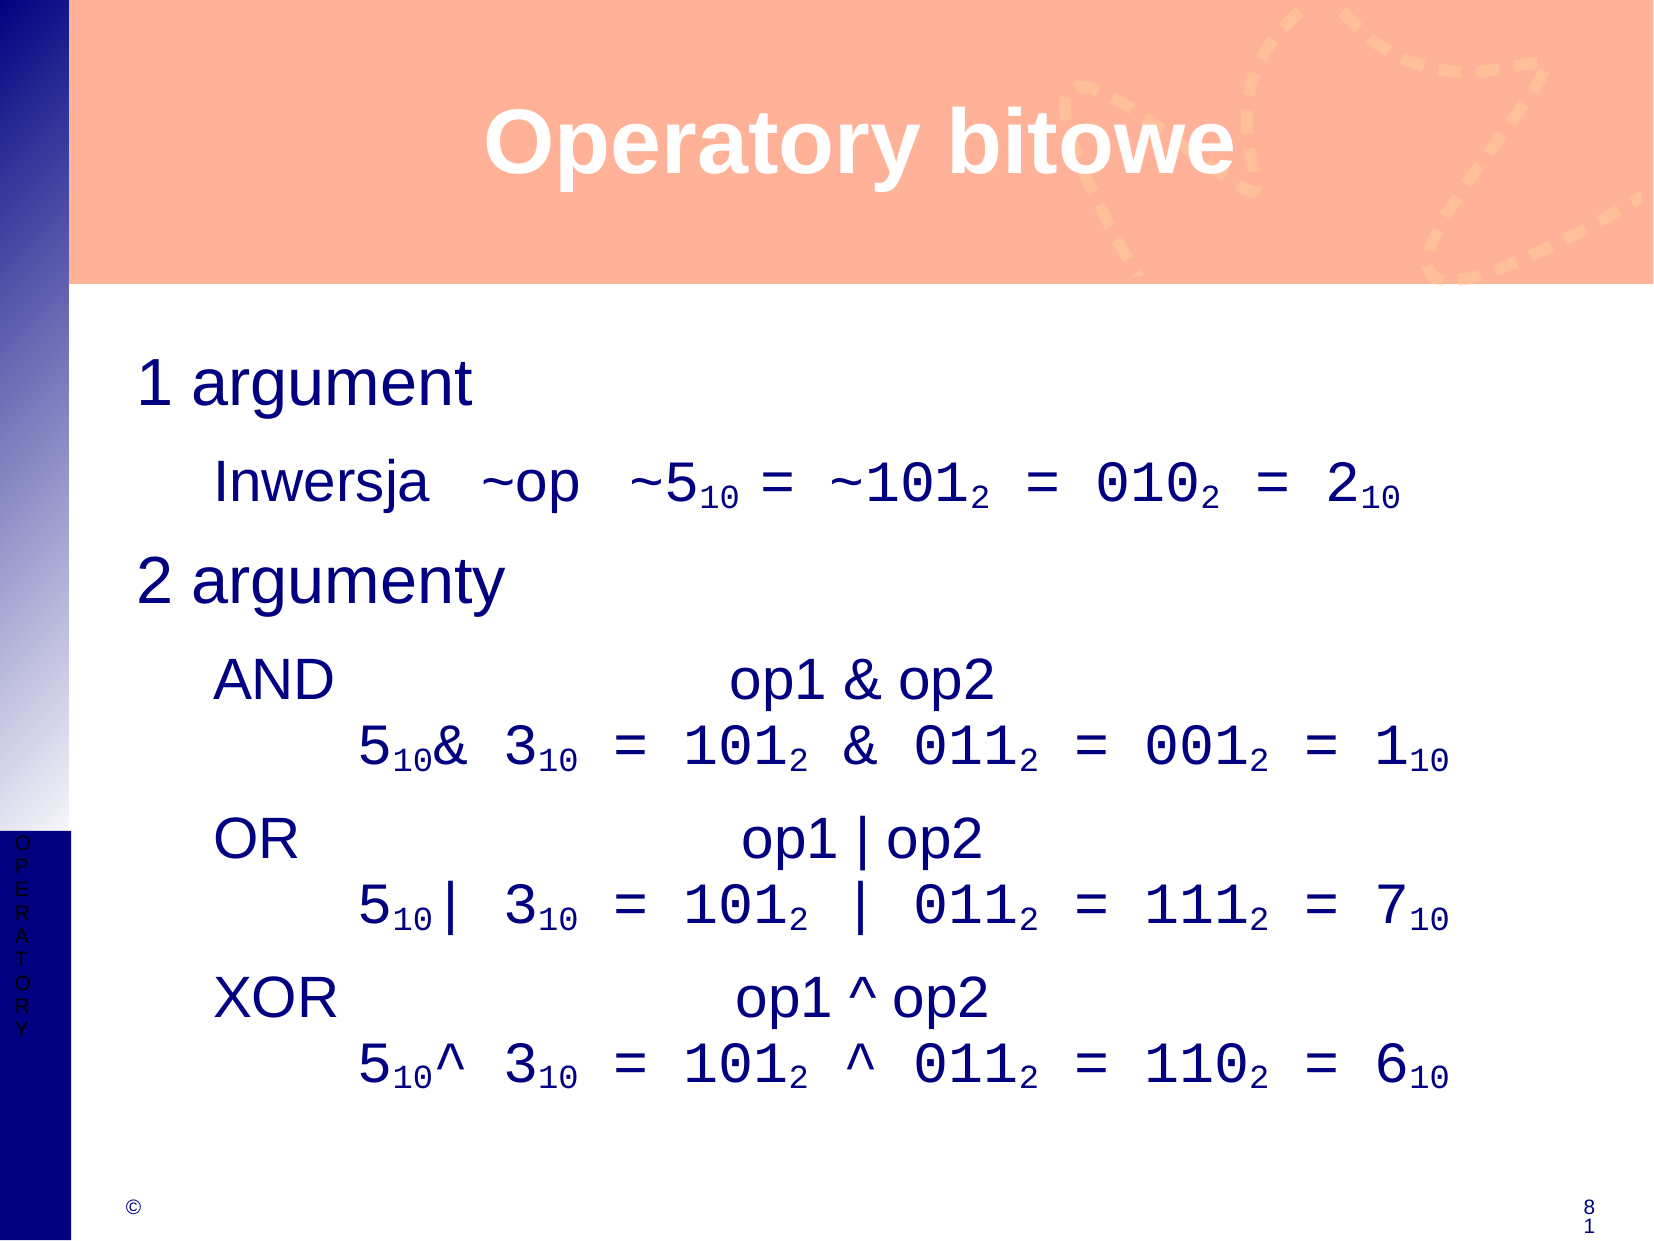

# Operatory bitowe
1 argument
Inwersja	~op	~510 = ~1012 = 0102 = 210
2 argumenty
AND	op1 & op2
	 510& 310 = 1012 & 0112 = 0012 = 110
OR	op1 | op2
	 510| 310 = 1012 | 0112 = 1112 = 710
XOR	op1 ^ op2
	 510^ 310 = 1012 ^ 0112 = 1102 = 610
O
P
E
R
A
T
O
R
Y